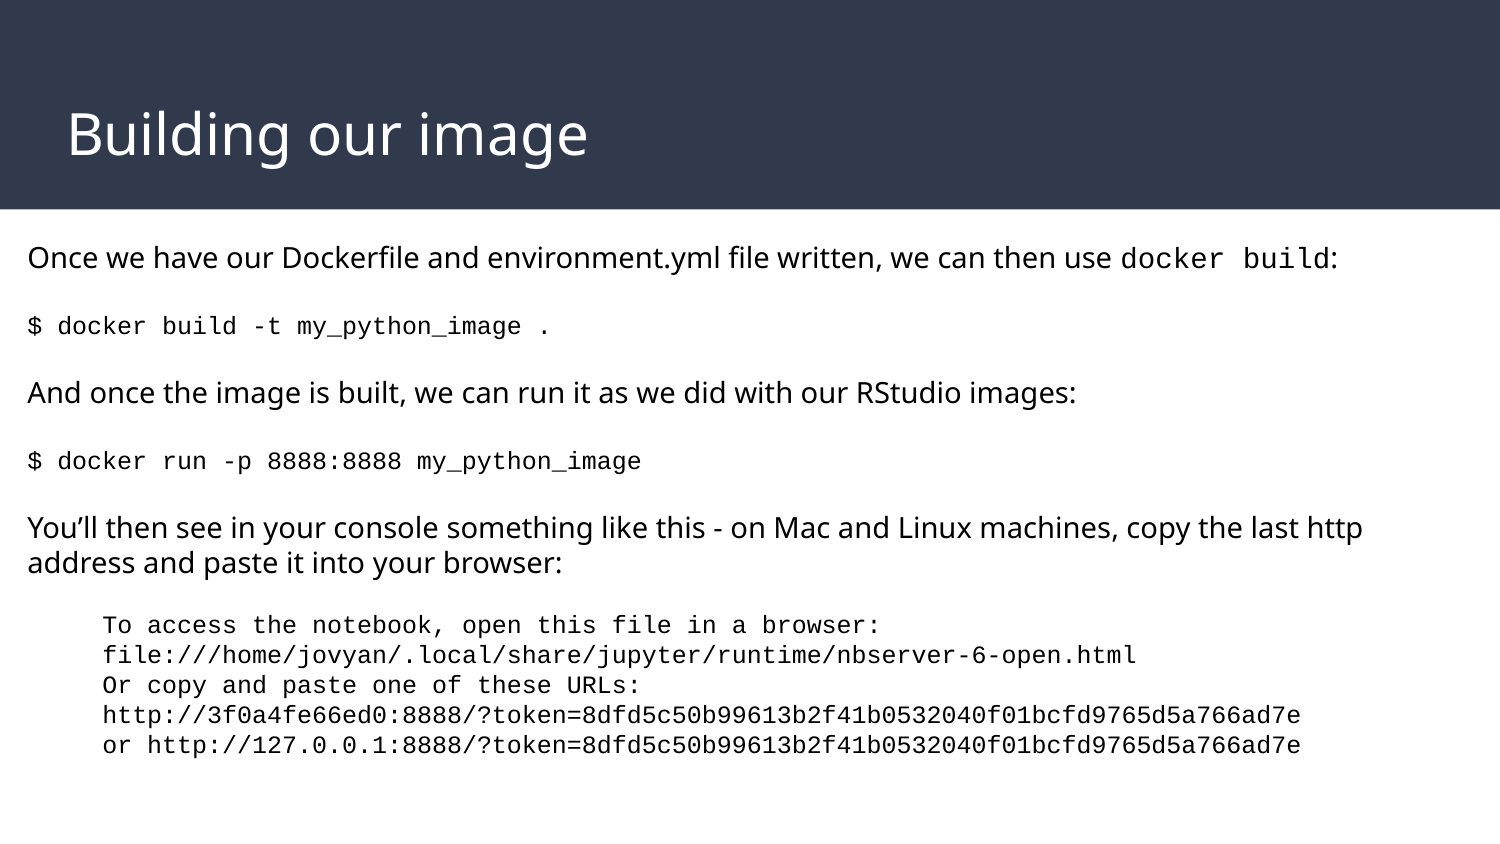

# Building our image
Once we have our Dockerfile and environment.yml file written, we can then use docker build:
$ docker build -t my_python_image .
And once the image is built, we can run it as we did with our RStudio images:
$ docker run -p 8888:8888 my_python_image
You’ll then see in your console something like this - on Mac and Linux machines, copy the last http address and paste it into your browser:
	To access the notebook, open this file in a browser:
 	file:///home/jovyan/.local/share/jupyter/runtime/nbserver-6-open.html
	Or copy and paste one of these URLs:
 	http://3f0a4fe66ed0:8888/?token=8dfd5c50b99613b2f41b0532040f01bcfd9765d5a766ad7e
 	or http://127.0.0.1:8888/?token=8dfd5c50b99613b2f41b0532040f01bcfd9765d5a766ad7e